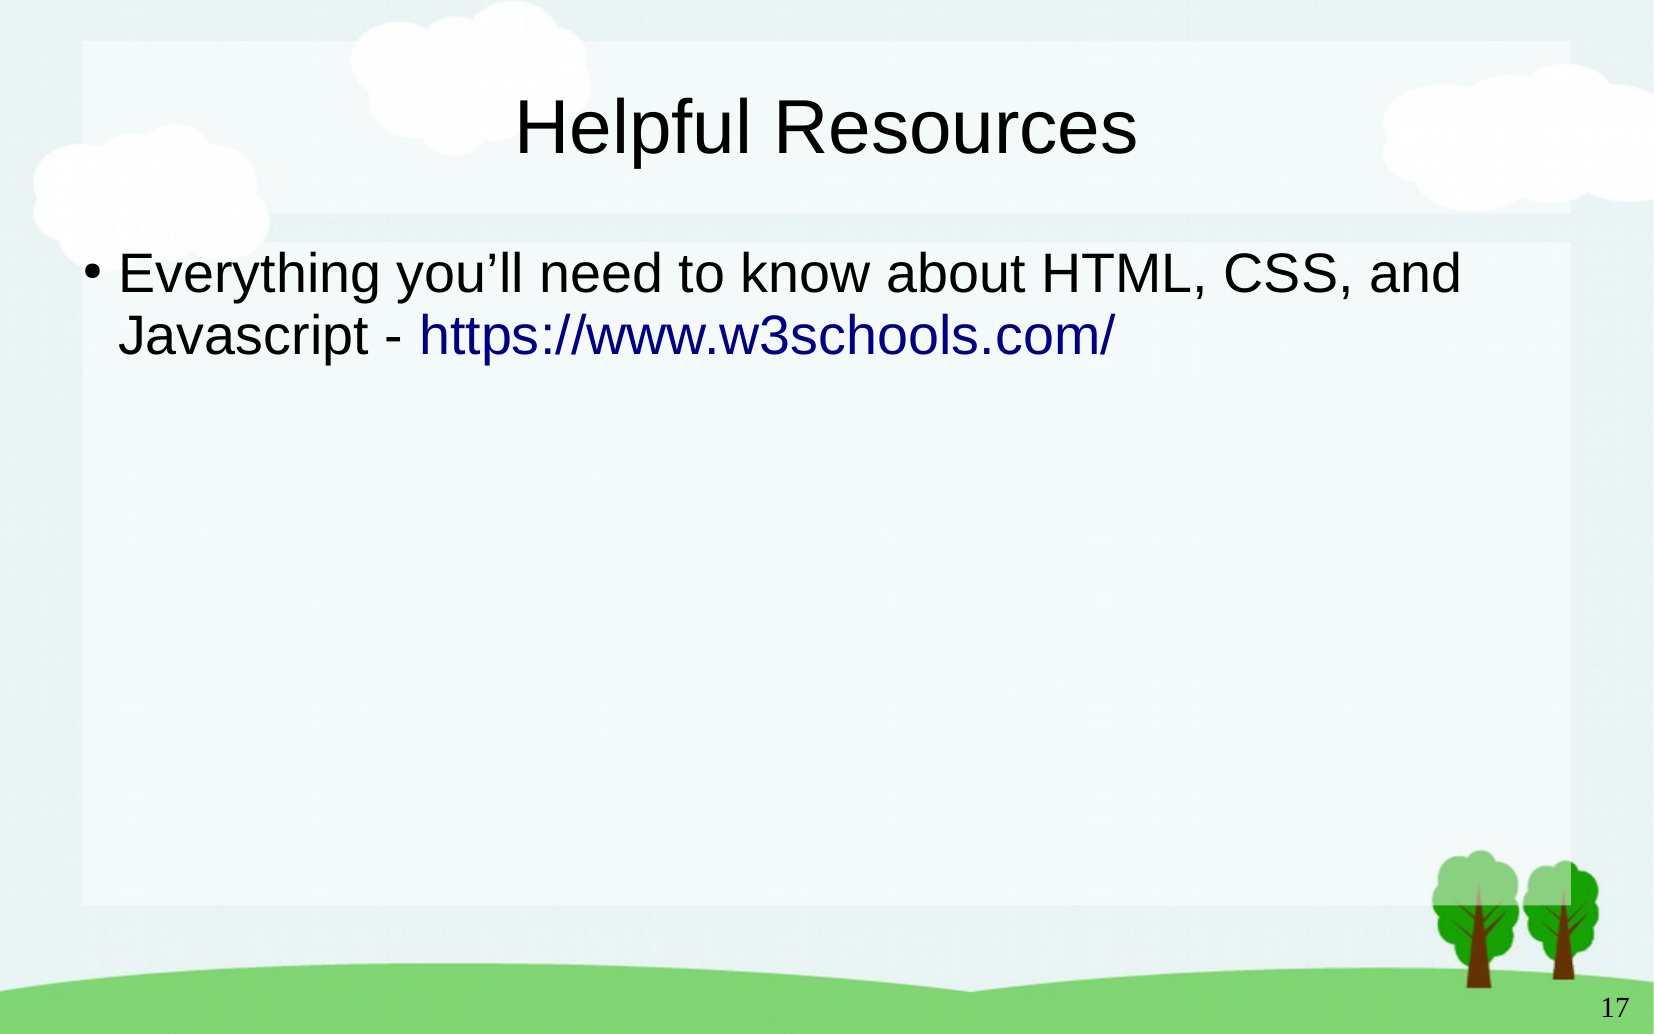

# Helpful Resources
Everything you’ll need to know about HTML, CSS, and Javascript - https://www.w3schools.com/
17